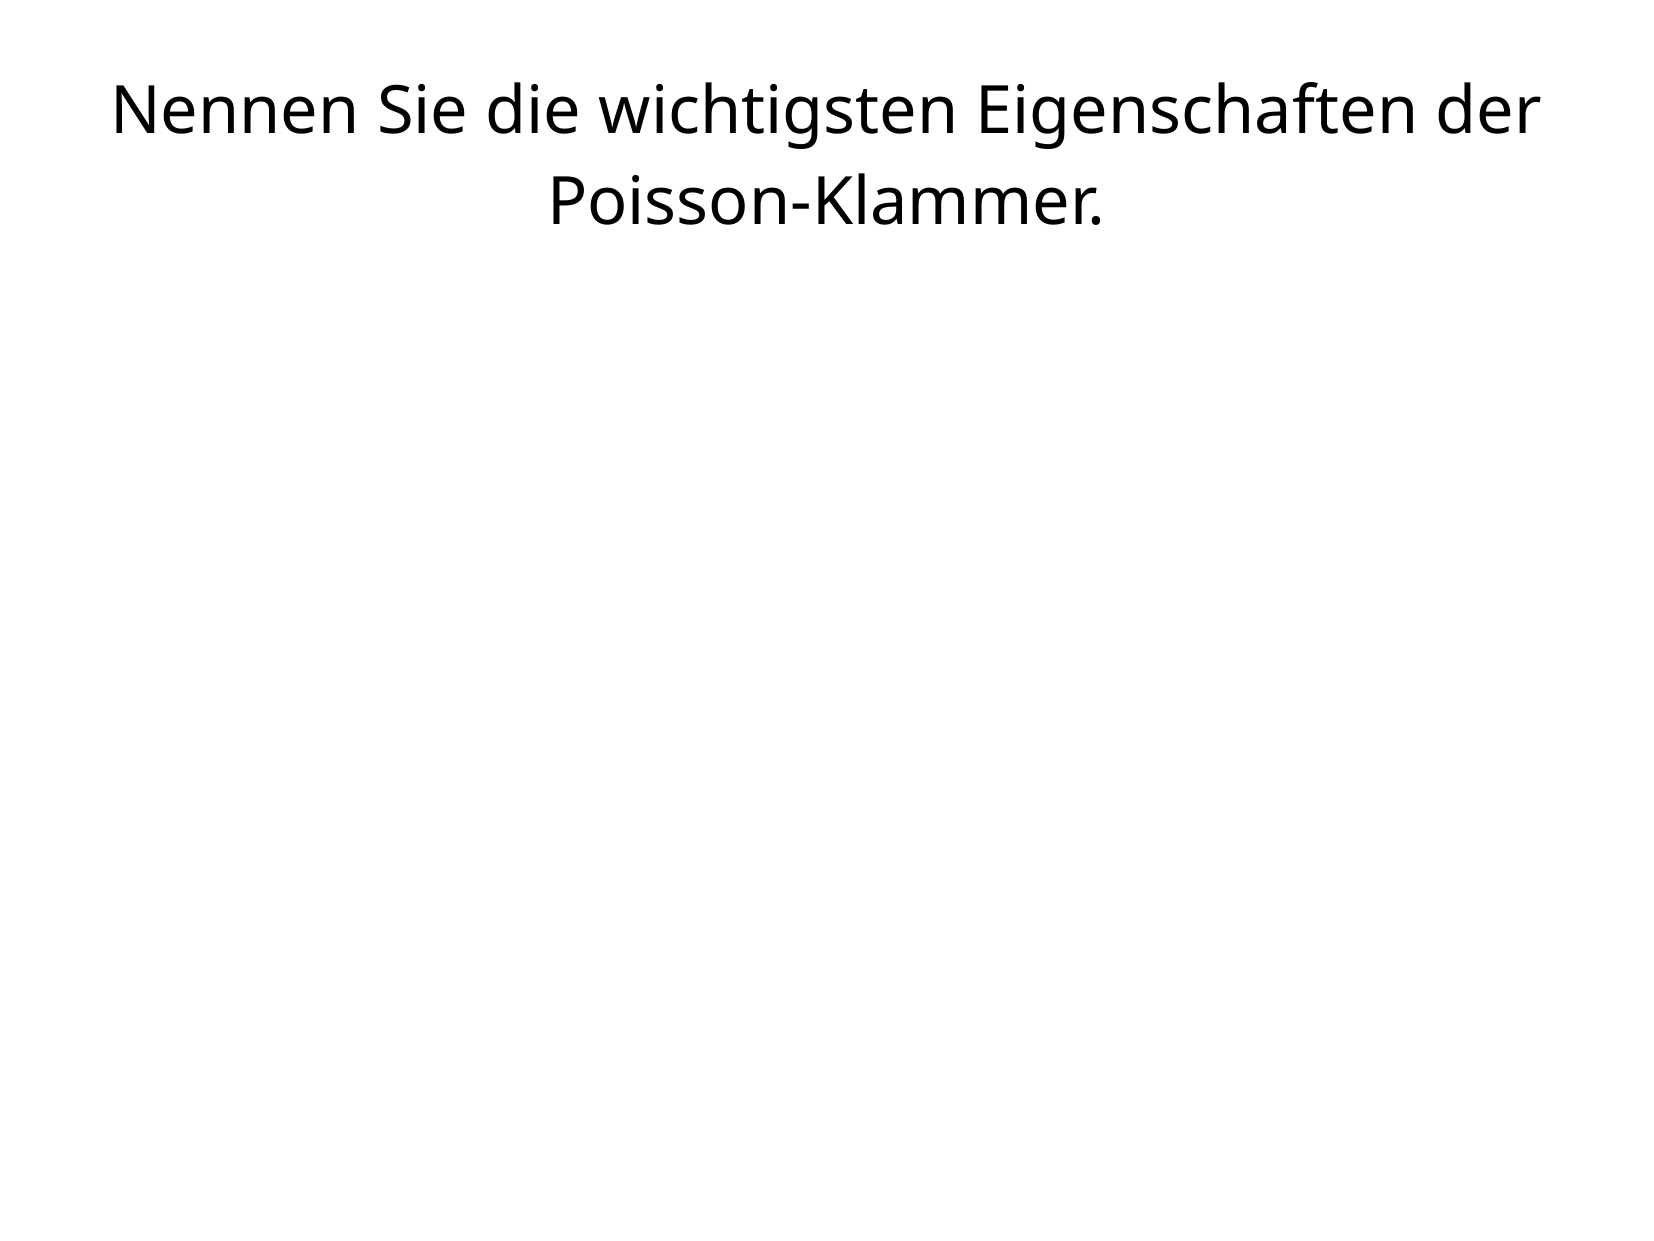

# Nennen Sie die wichtigsten Eigenschaften der Poisson-Klammer.